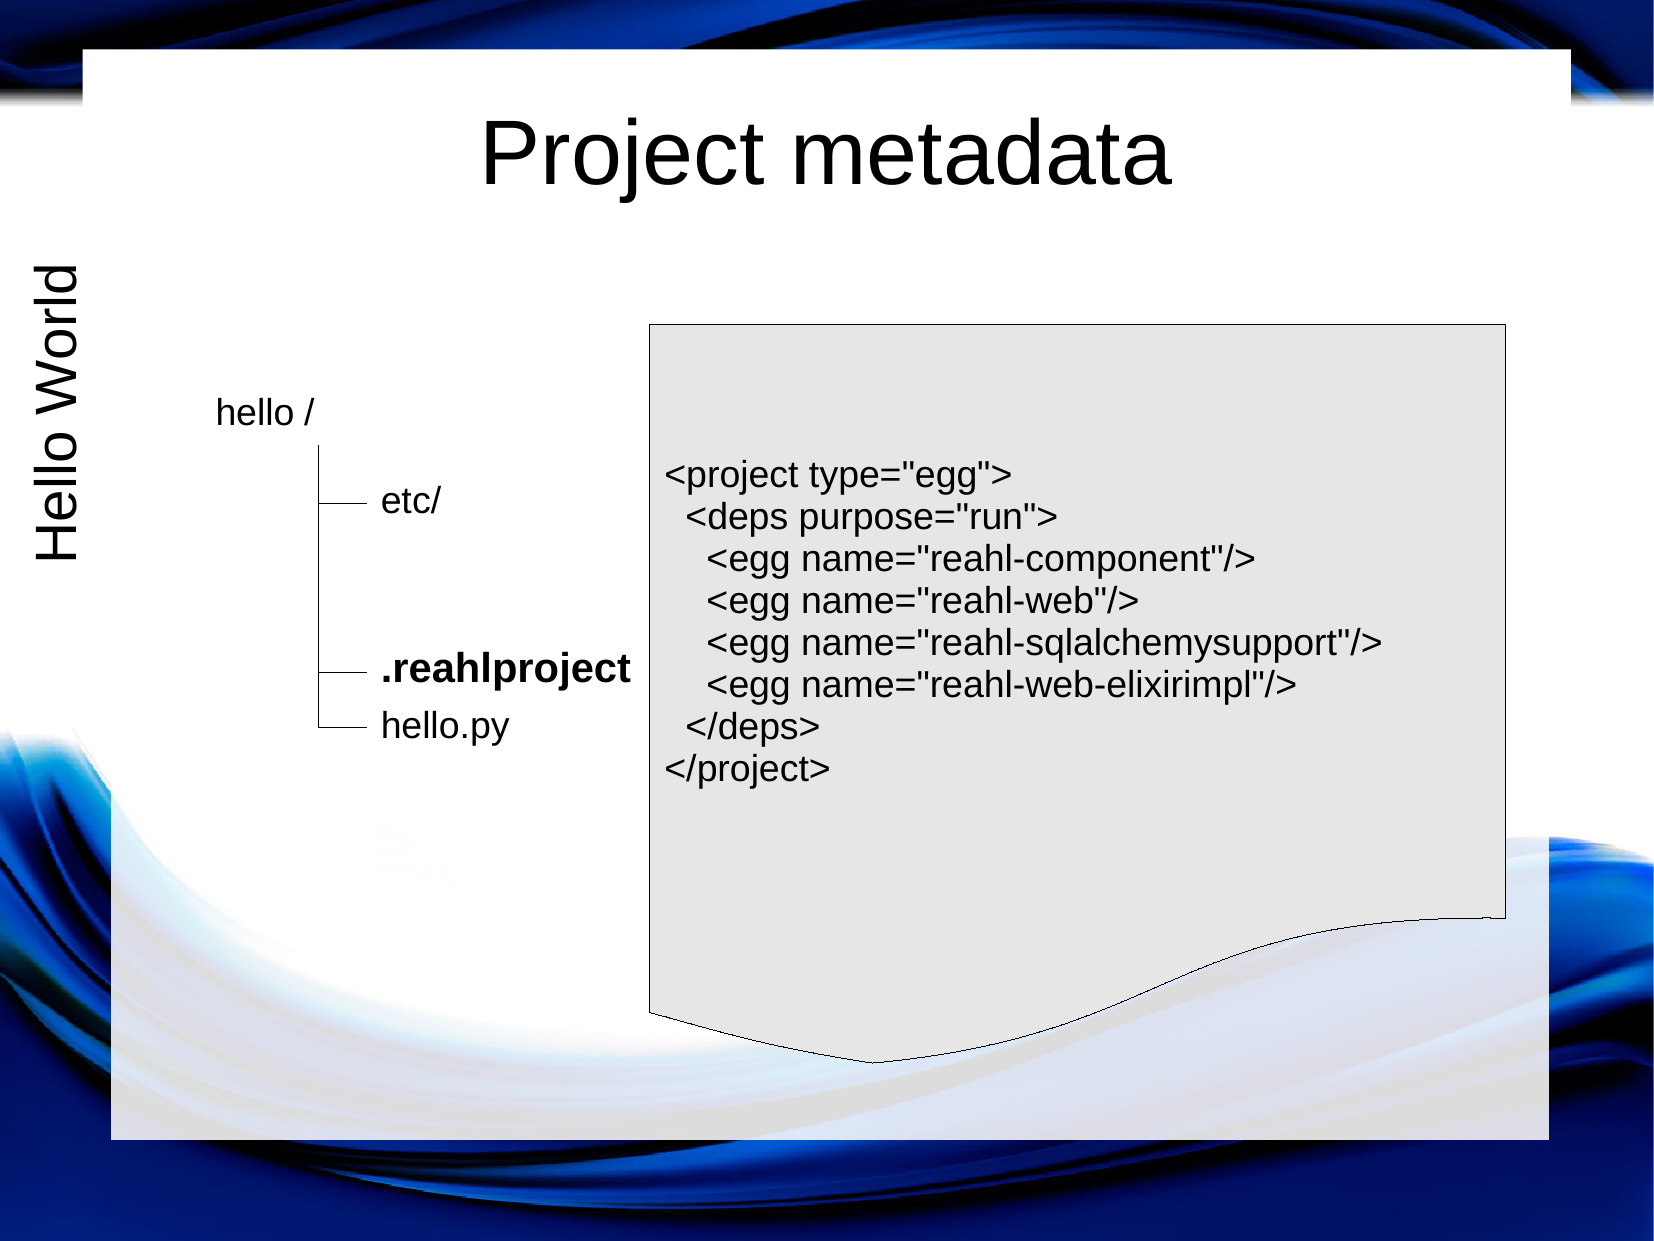

# Project metadata
<project type="egg">
 <deps purpose="run">
 <egg name="reahl-component"/>
 <egg name="reahl-web"/>
 <egg name="reahl-sqlalchemysupport"/>
 <egg name="reahl-web-elixirimpl"/>
 </deps>
</project>
Hello World
hello
/
etc/
.reahlproject
hello.py